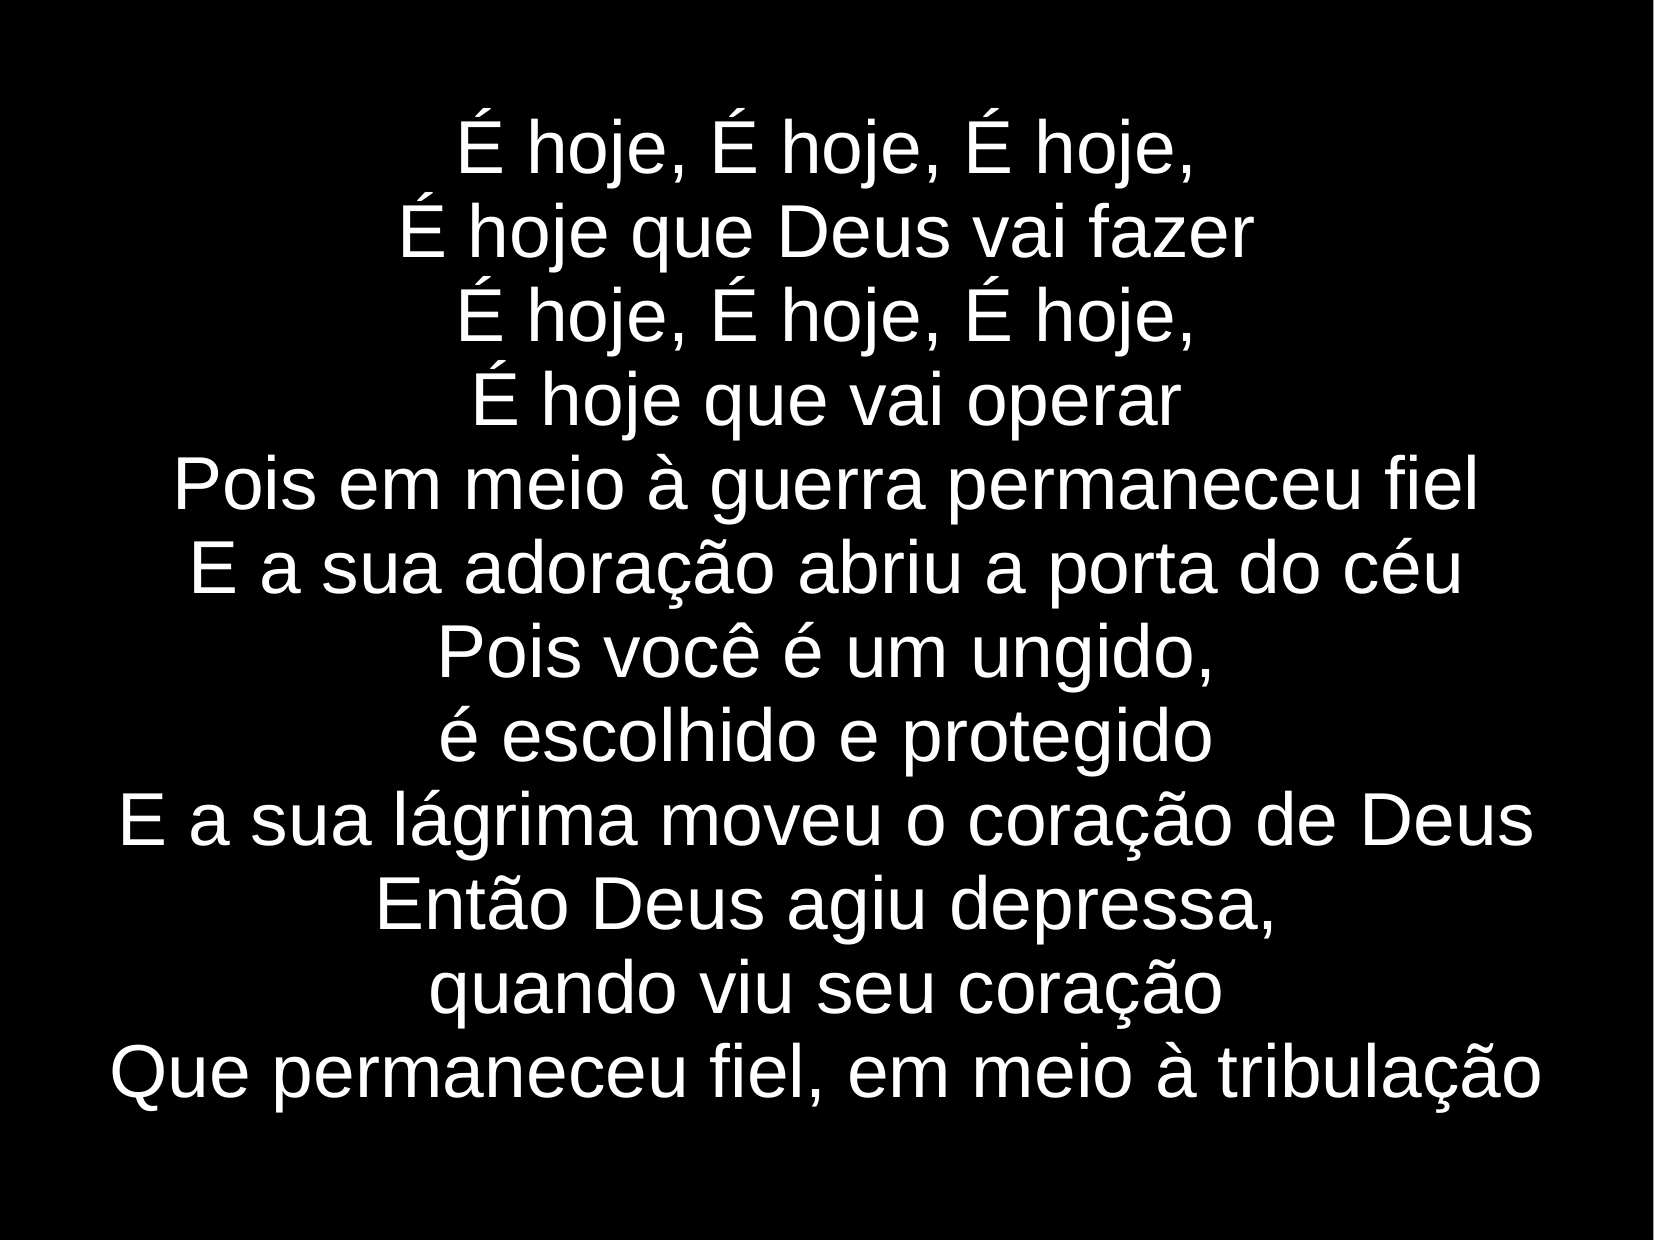

# É hoje, É hoje, É hoje,
É hoje que Deus vai fazer
É hoje, É hoje, É hoje,
É hoje que vai operar
Pois em meio à guerra permaneceu fiel
E a sua adoração abriu a porta do céu
Pois você é um ungido,
é escolhido e protegido
E a sua lágrima moveu o coração de Deus
Então Deus agiu depressa,
quando viu seu coração
Que permaneceu fiel, em meio à tribulação